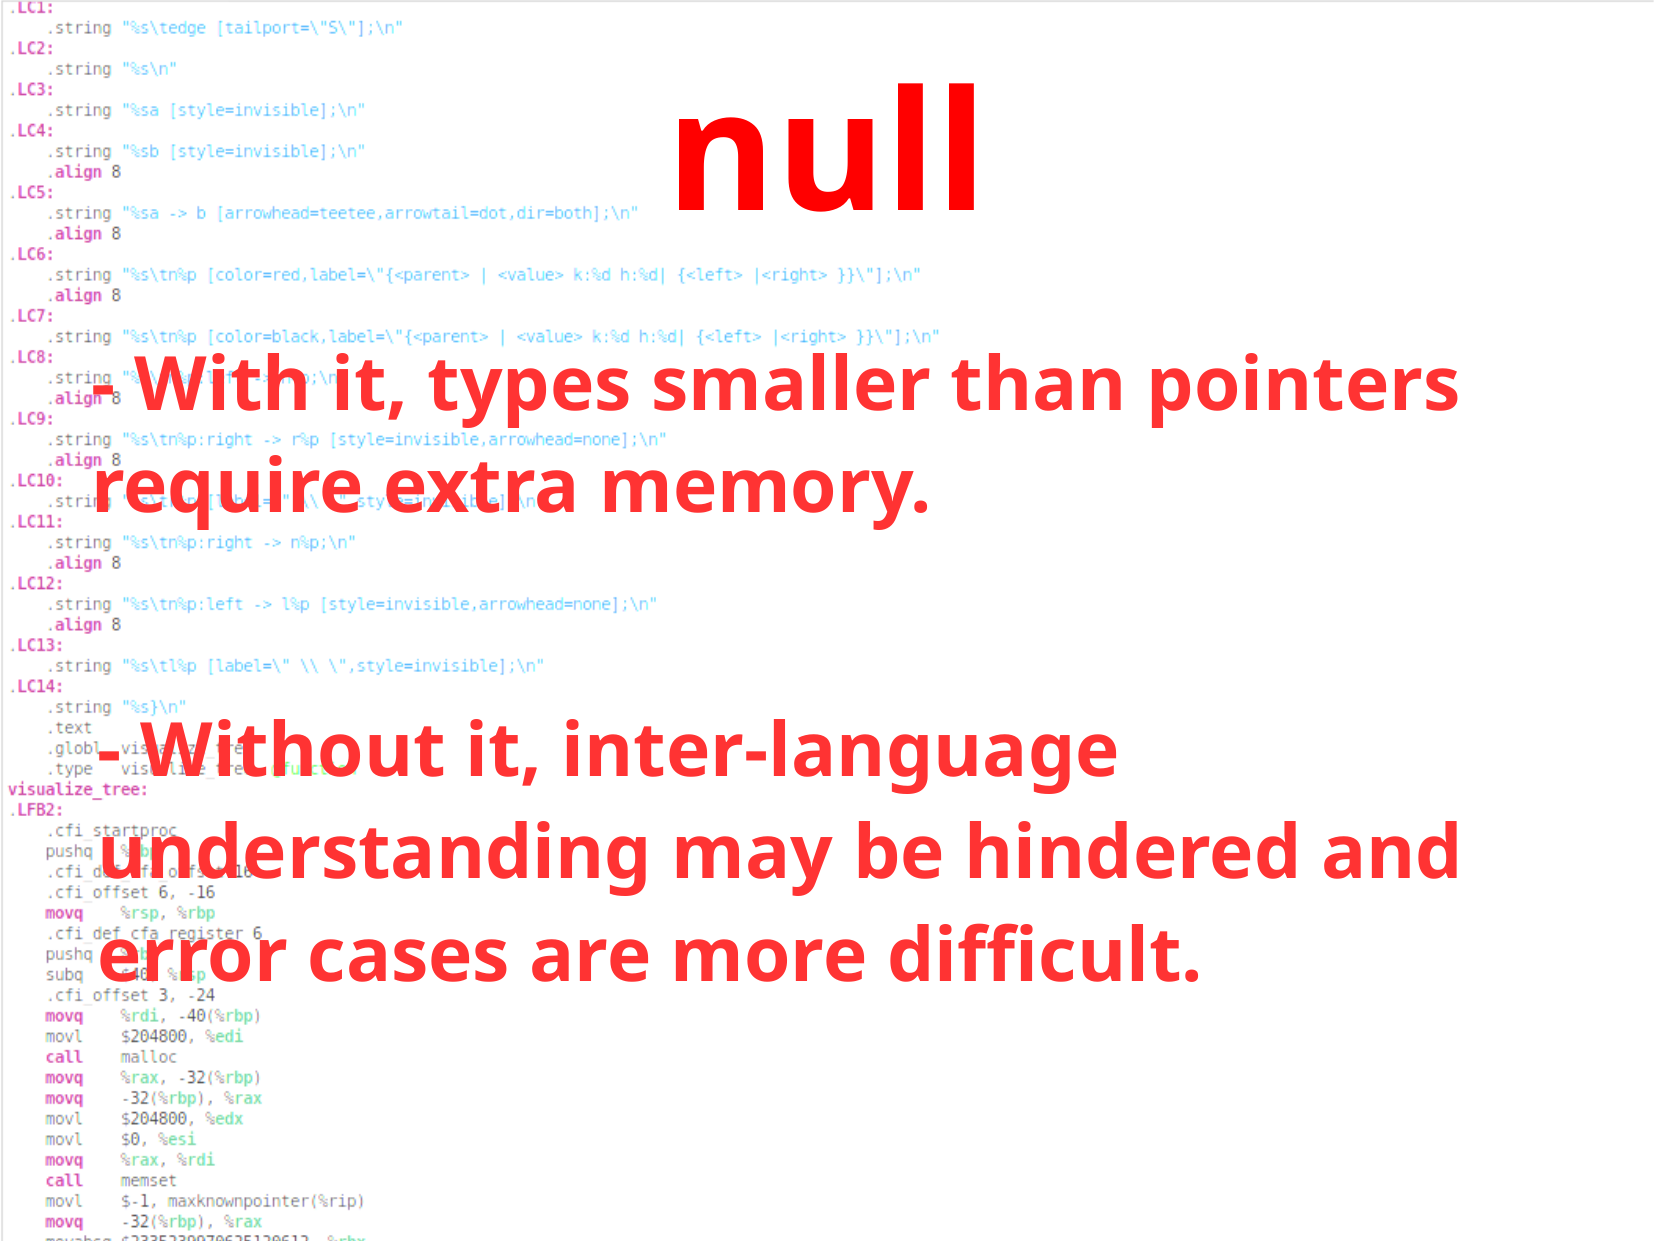

null
- With it, types smaller than pointers require extra memory.
- Without it, inter-language understanding may be hindered and error cases are more difficult.